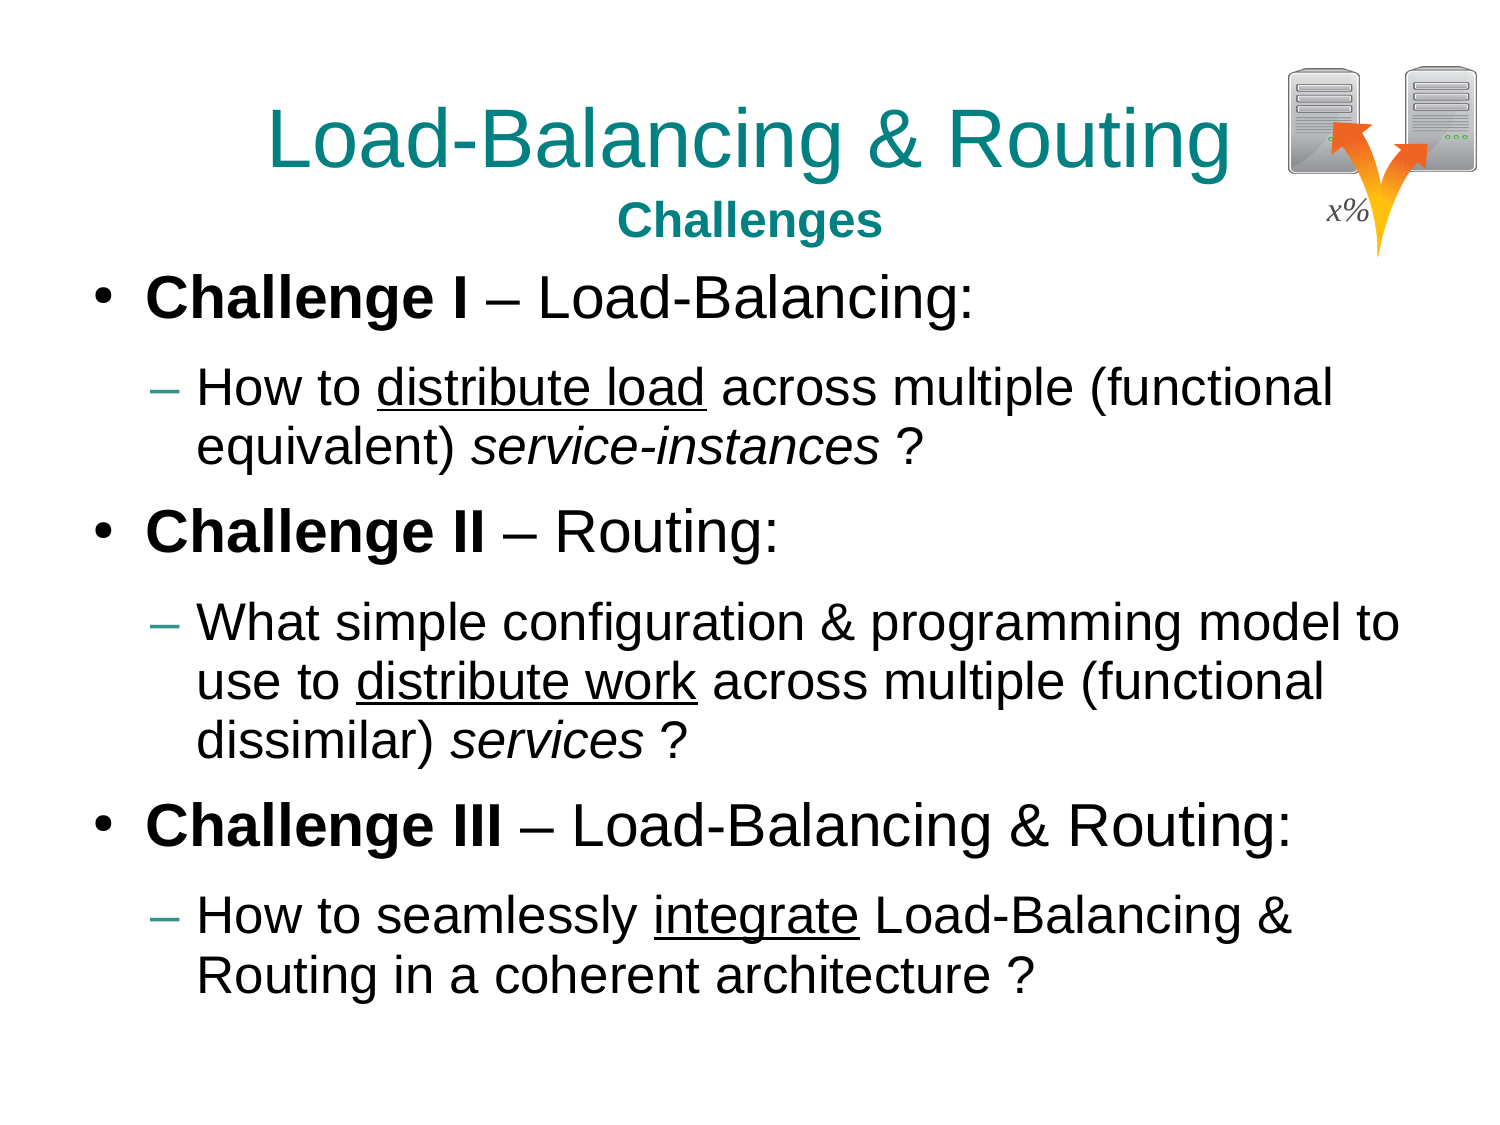

# Load-Balancing & Routing
x%
Challenges
Challenge I – Load-Balancing:
How to distribute load across multiple (functional equivalent) service-instances ?
Challenge II – Routing:
What simple configuration & programming model to use to distribute work across multiple (functional dissimilar) services ?
Challenge III – Load-Balancing & Routing:
How to seamlessly integrate Load-Balancing & Routing in a coherent architecture ?